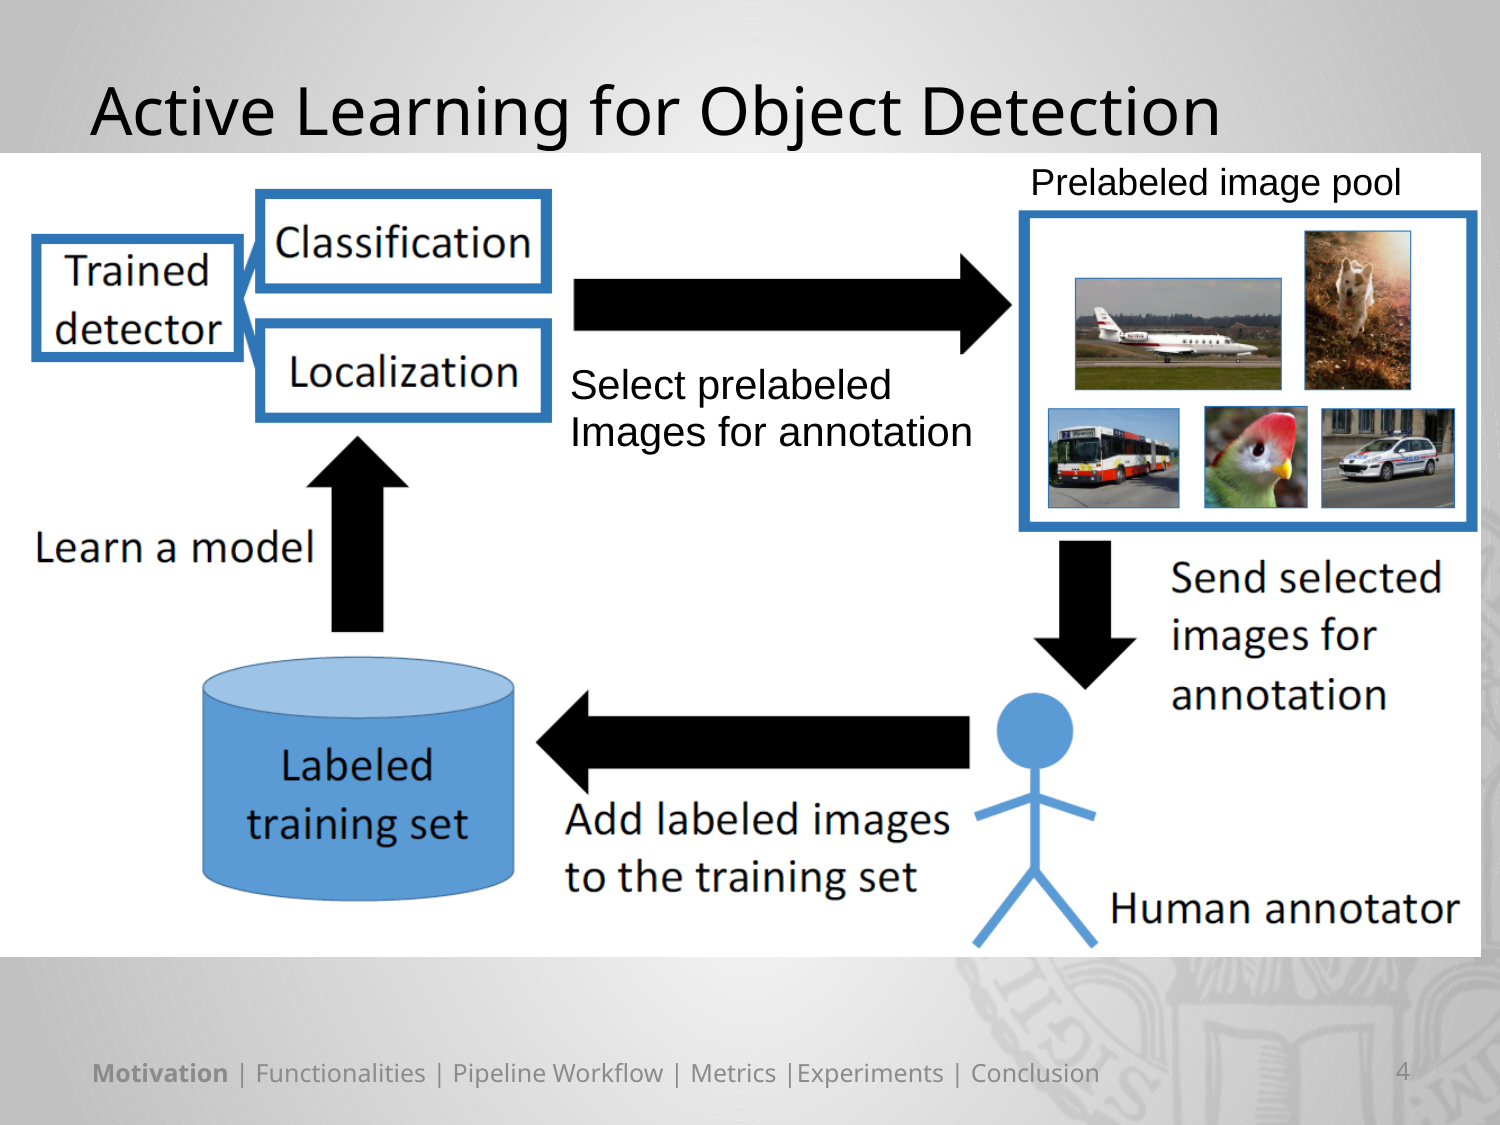

# Active Learning for Object Detection
Prelabeled image pool
Select prelabeled
Images for annotation
Motivation | Functionalities | Pipeline Workflow | Metrics |Experiments | Conclusion